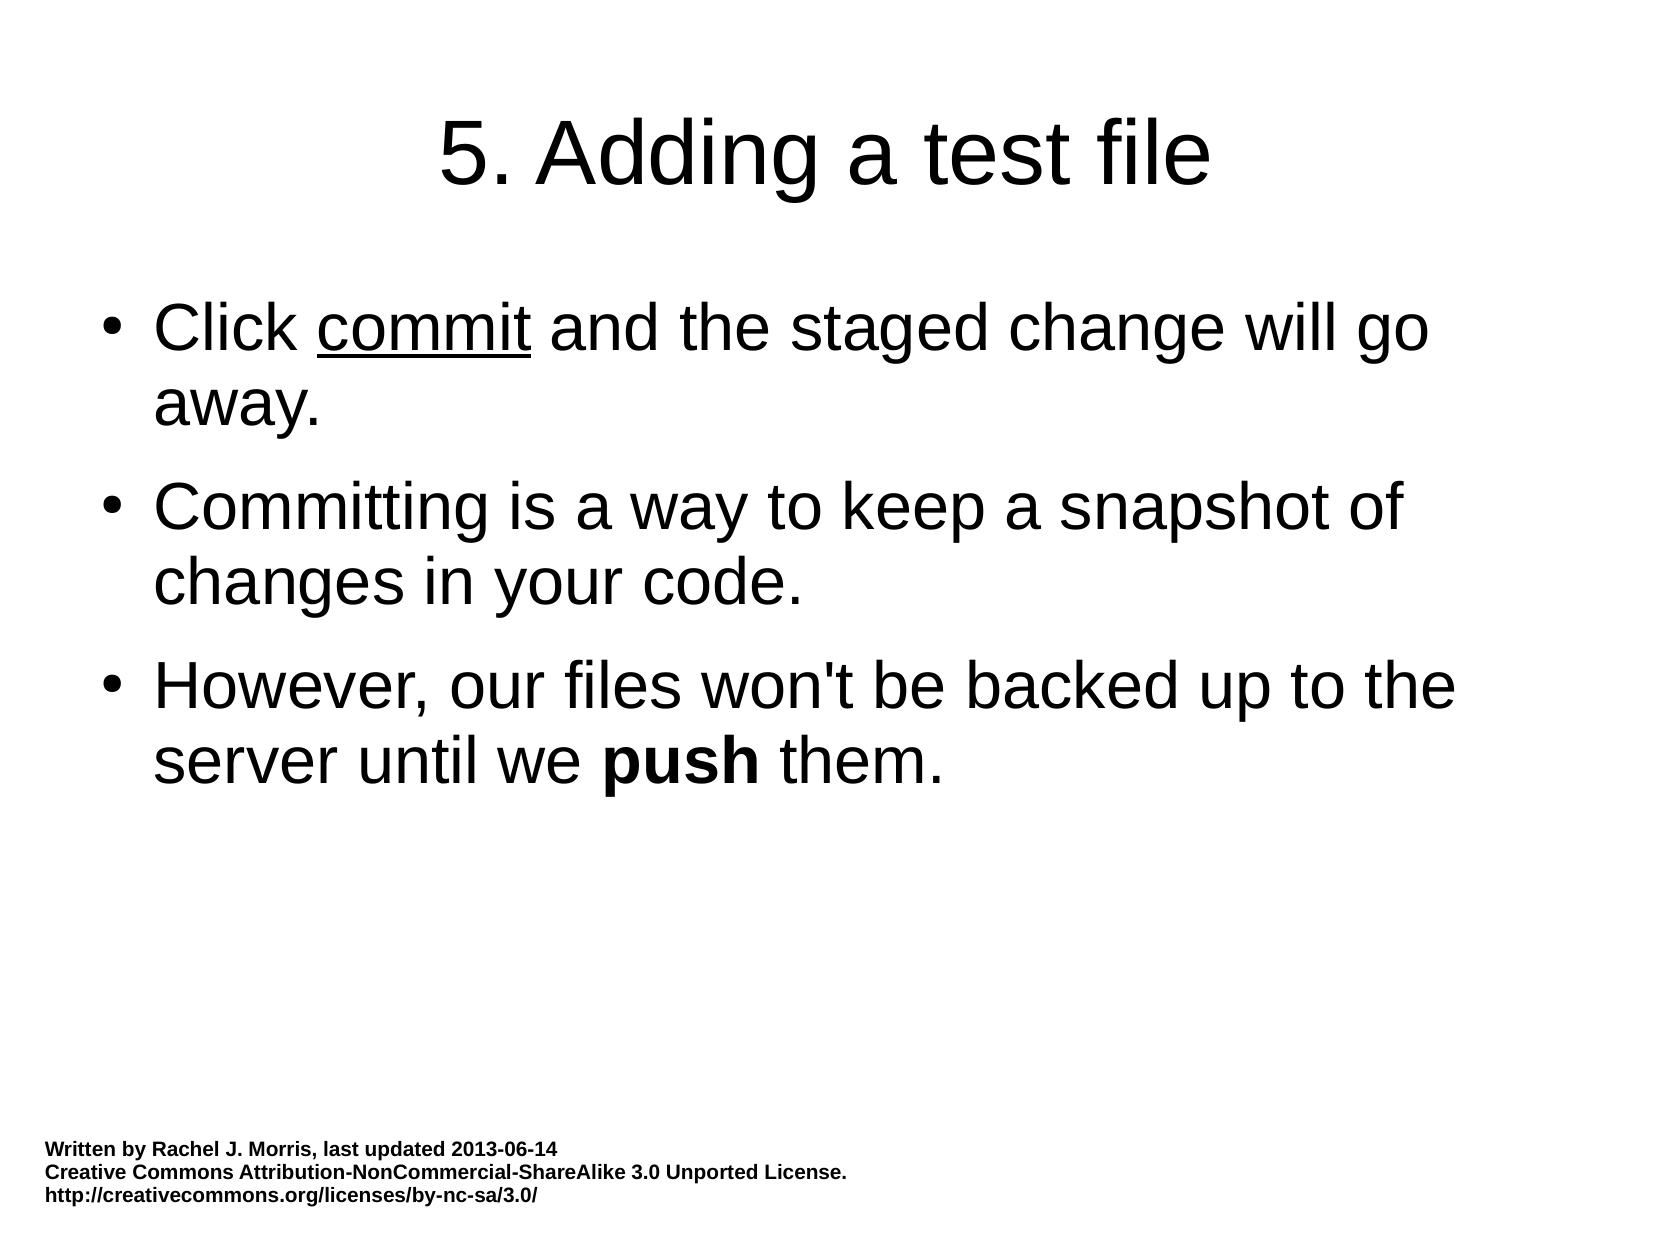

# 5. Adding a test file
Click commit and the staged change will go away.
Committing is a way to keep a snapshot of changes in your code.
However, our files won't be backed up to the server until we push them.